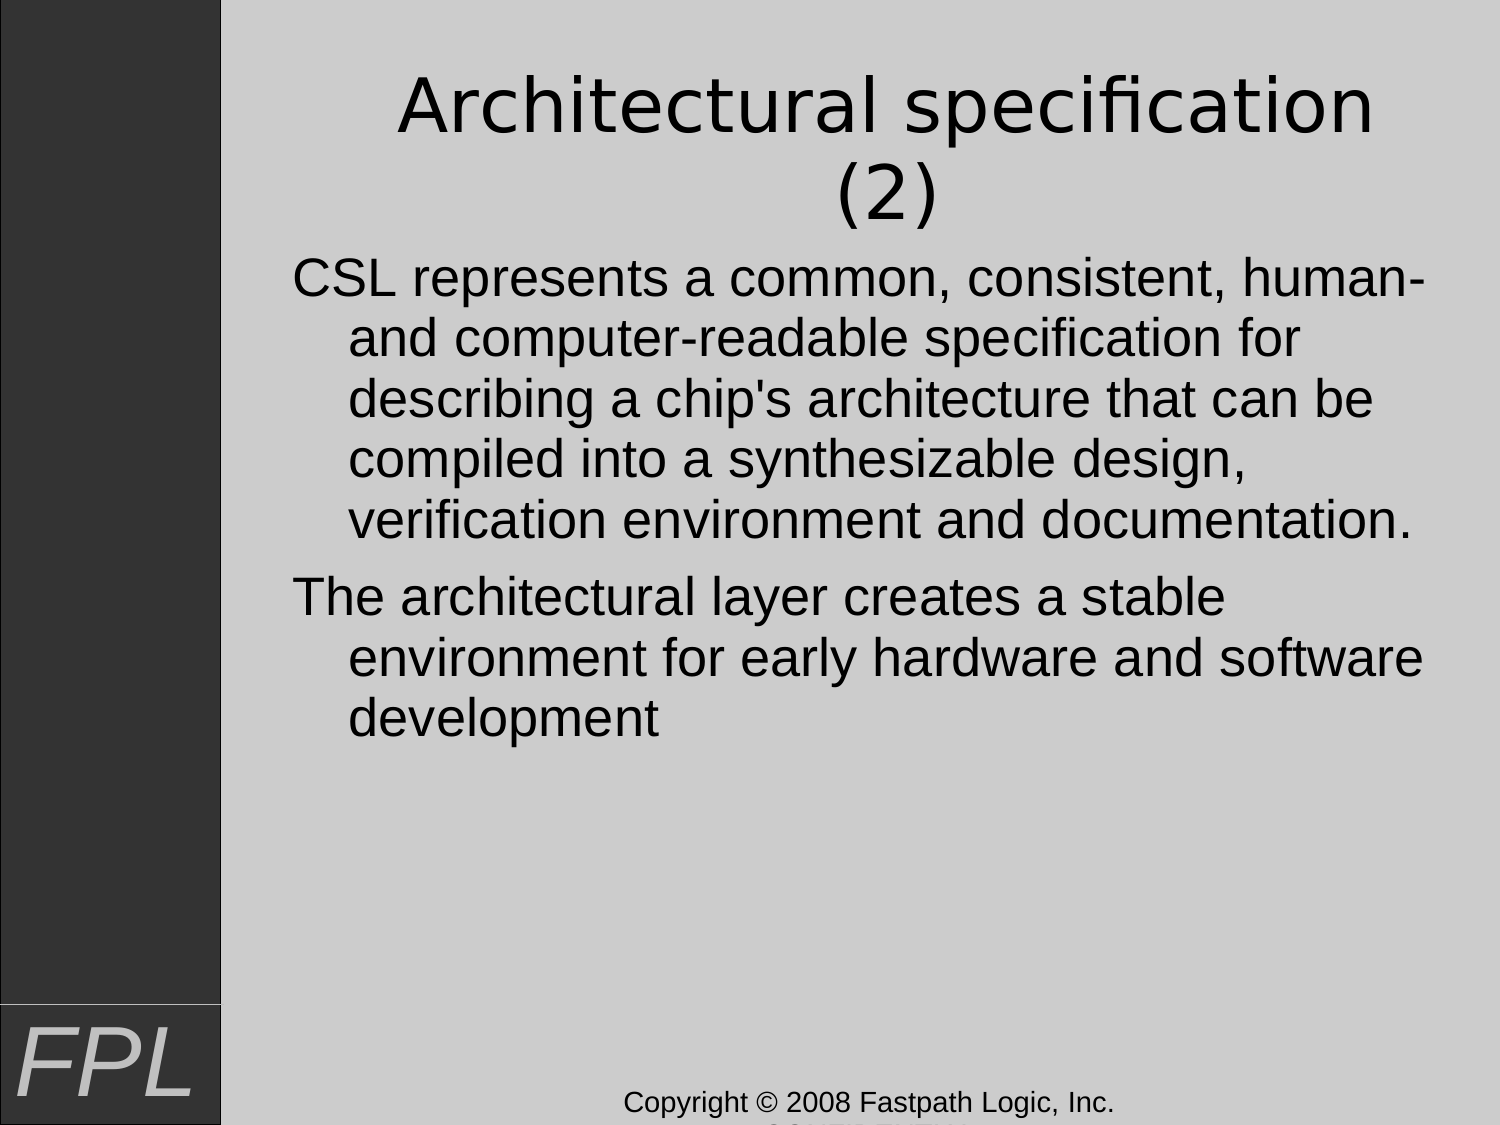

# Architectural specification (2)
CSL represents a common, consistent, human- and computer-readable specification for describing a chip's architecture that can be compiled into a synthesizable design, verification environment and documentation.
The architectural layer creates a stable environment for early hardware and software development